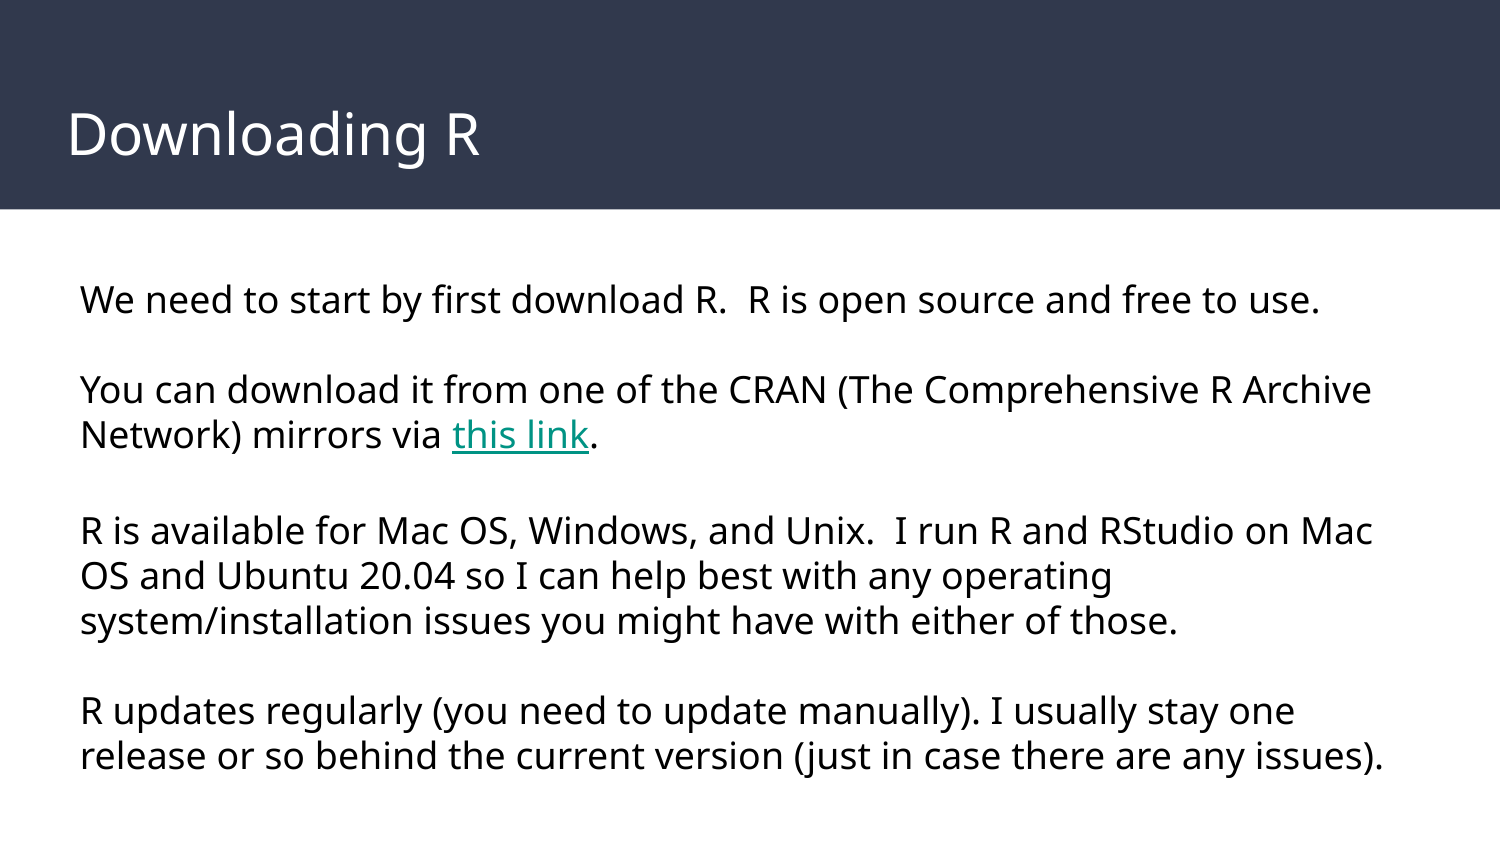

# Downloading R
We need to start by first download R. R is open source and free to use.
You can download it from one of the CRAN (The Comprehensive R Archive Network) mirrors via this link.
R is available for Mac OS, Windows, and Unix. I run R and RStudio on Mac OS and Ubuntu 20.04 so I can help best with any operating system/installation issues you might have with either of those.
R updates regularly (you need to update manually). I usually stay one release or so behind the current version (just in case there are any issues).